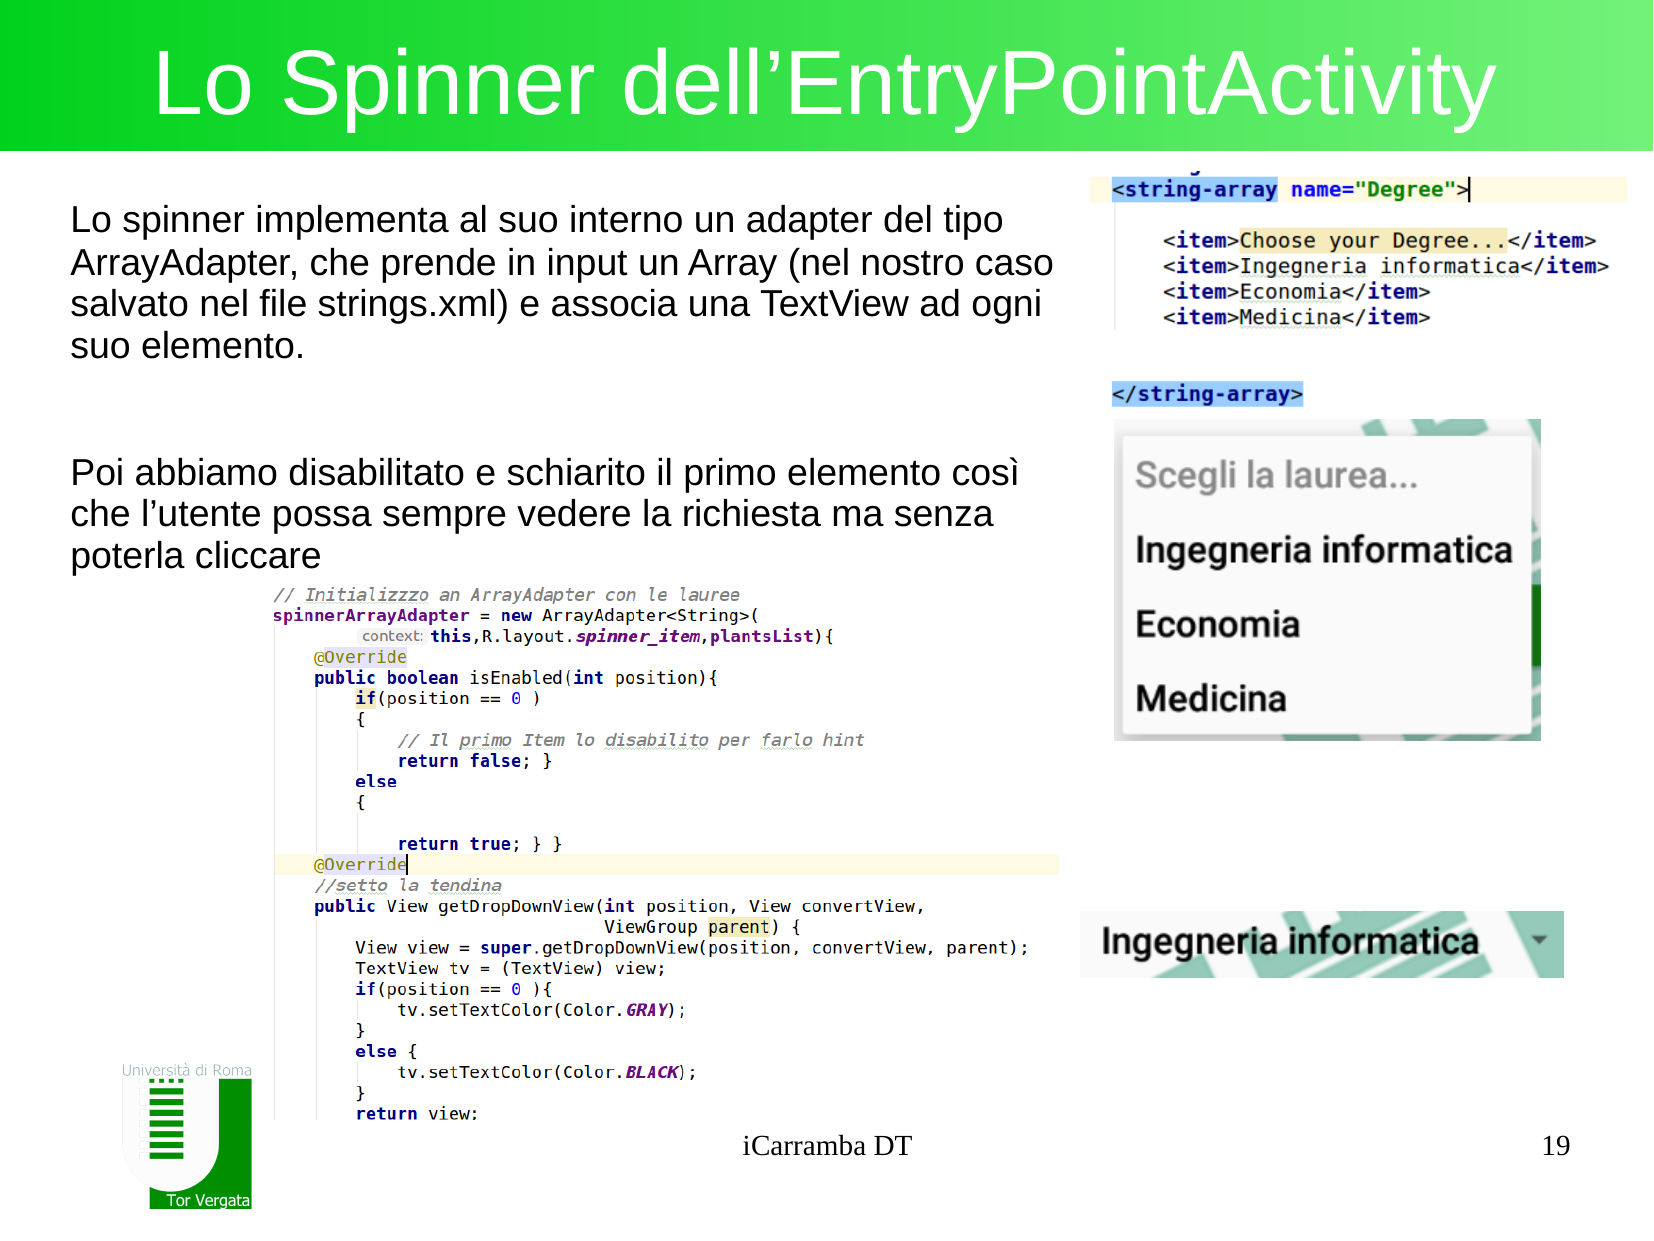

# Lo Spinner dell’EntryPointActivity
Lo spinner implementa al suo interno un adapter del tipo ArrayAdapter, che prende in input un Array (nel nostro caso salvato nel file strings.xml) e associa una TextView ad ogni suo elemento.
Poi abbiamo disabilitato e schiarito il primo elemento così che l’utente possa sempre vedere la richiesta ma senza poterla cliccare
19